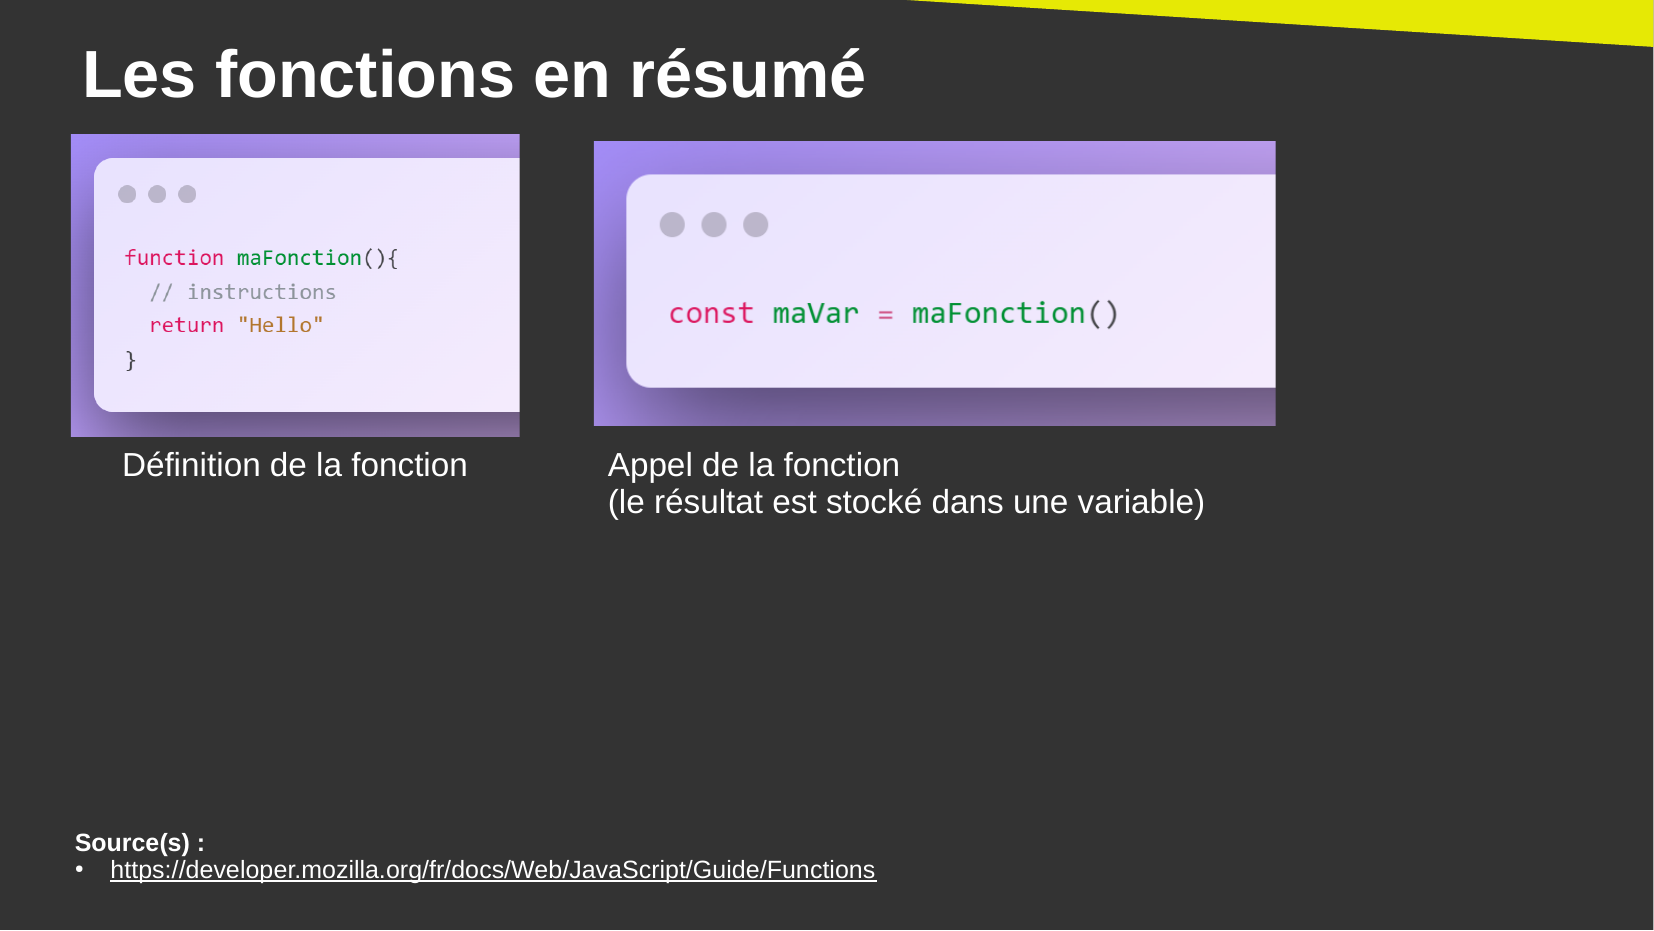

# Les fonctions en résumé
Définition de la fonction
Appel de la fonction
(le résultat est stocké dans une variable)
Source(s) :
https://developer.mozilla.org/fr/docs/Web/JavaScript/Guide/Functions